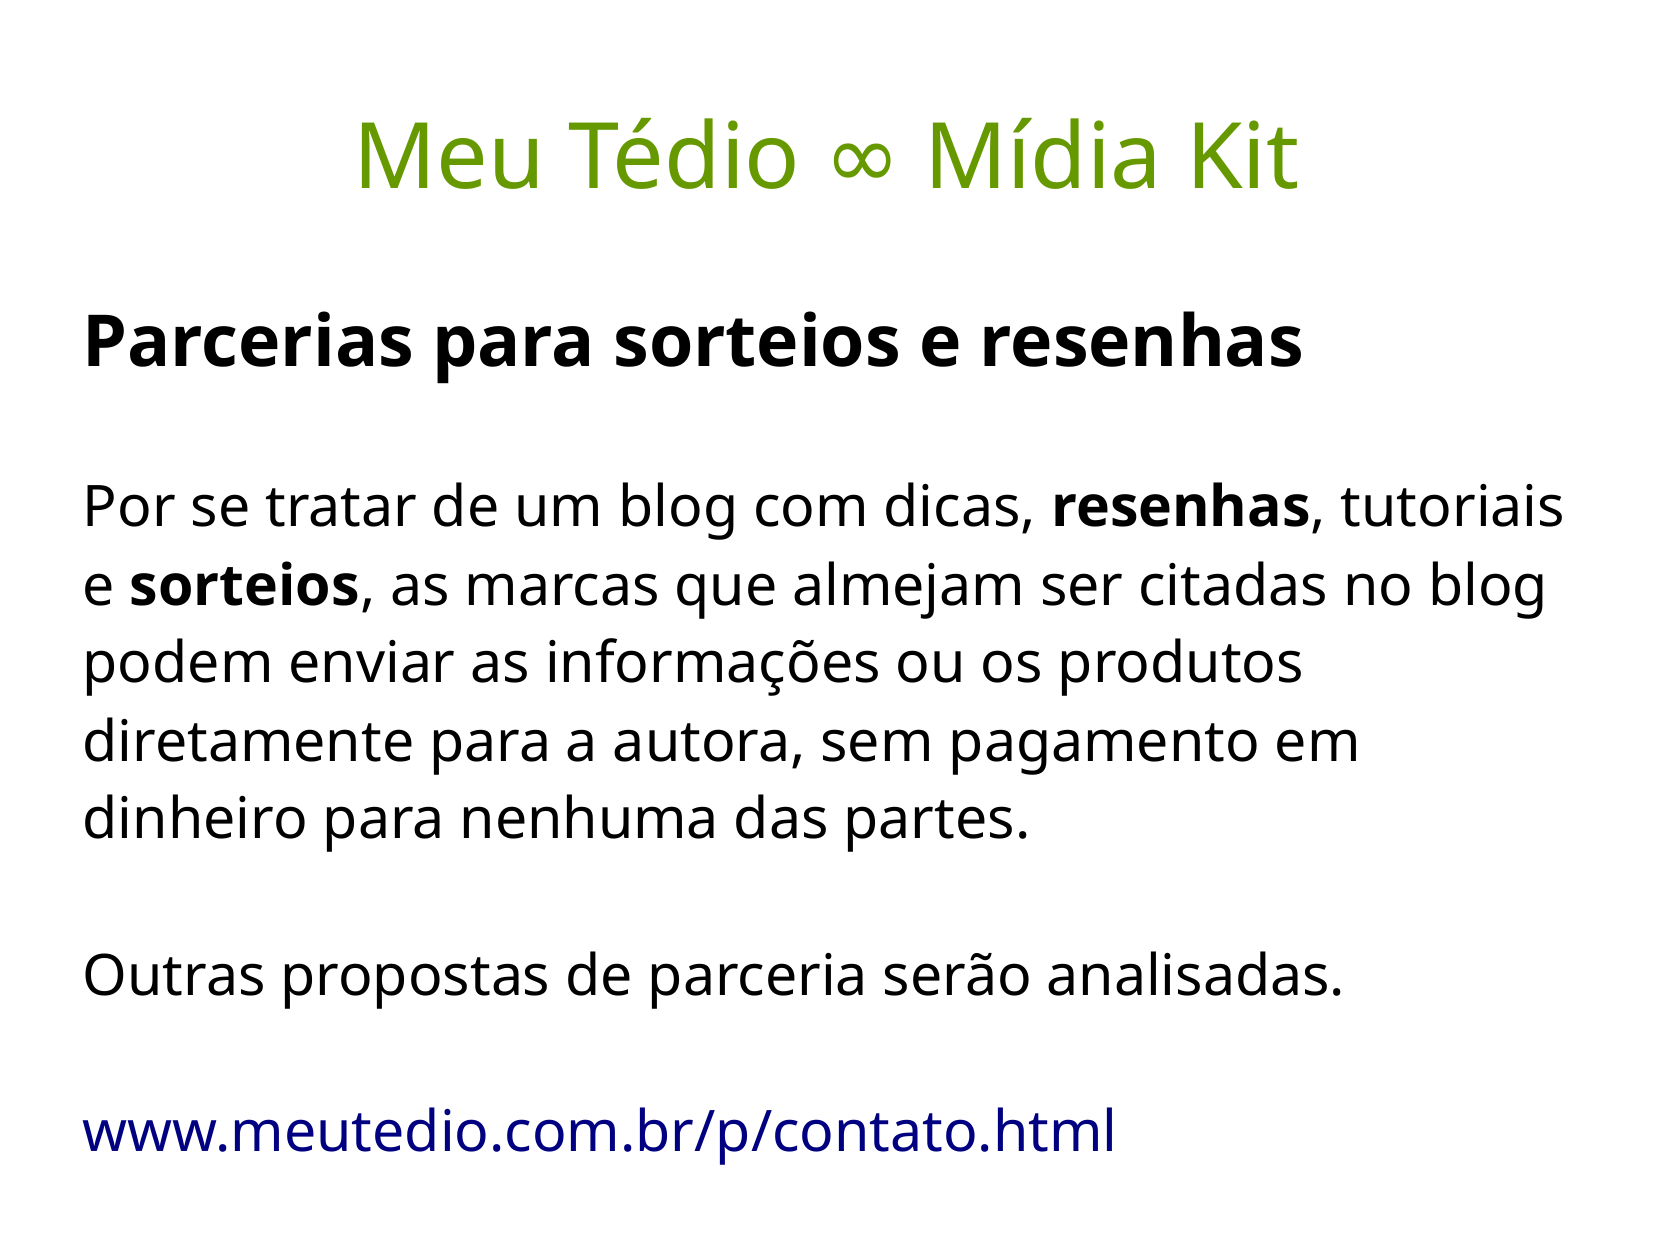

# Meu Tédio ∞ Mídia Kit
Parcerias para sorteios e resenhas
Por se tratar de um blog com dicas, resenhas, tutoriais e sorteios, as marcas que almejam ser citadas no blog podem enviar as informações ou os produtos diretamente para a autora, sem pagamento em dinheiro para nenhuma das partes.
Outras propostas de parceria serão analisadas.
www.meutedio.com.br/p/contato.html